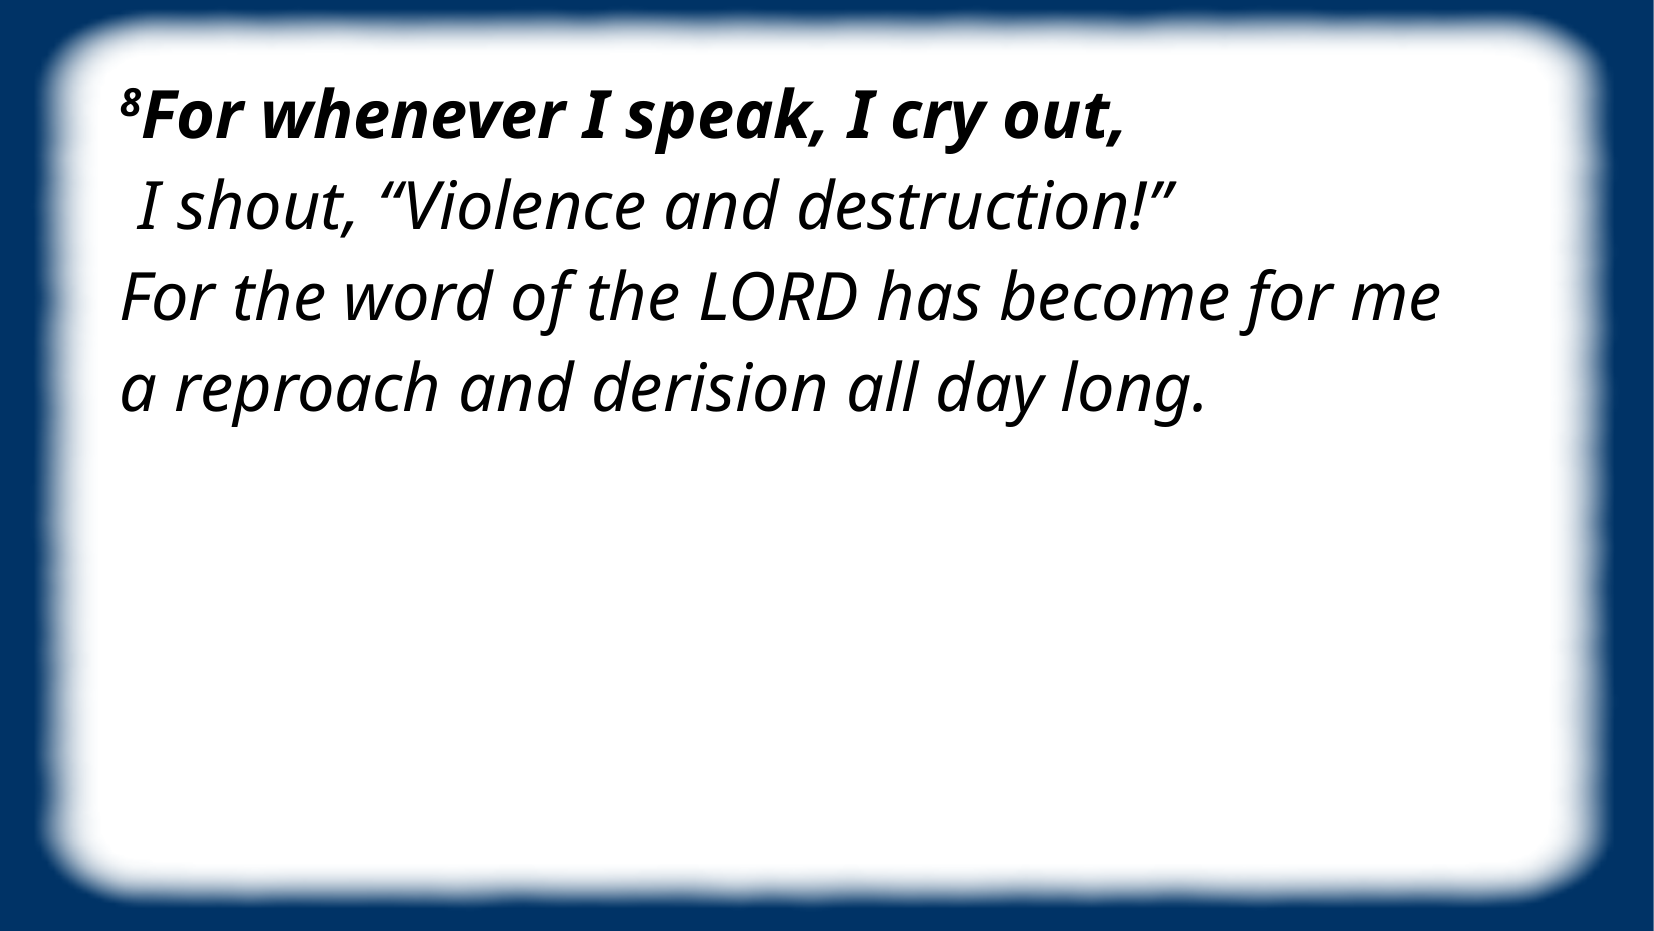

8For whenever I speak, I cry out,
I shout, “Violence and destruction!”
For the word of the LORD has become for me
a reproach and derision all day long.